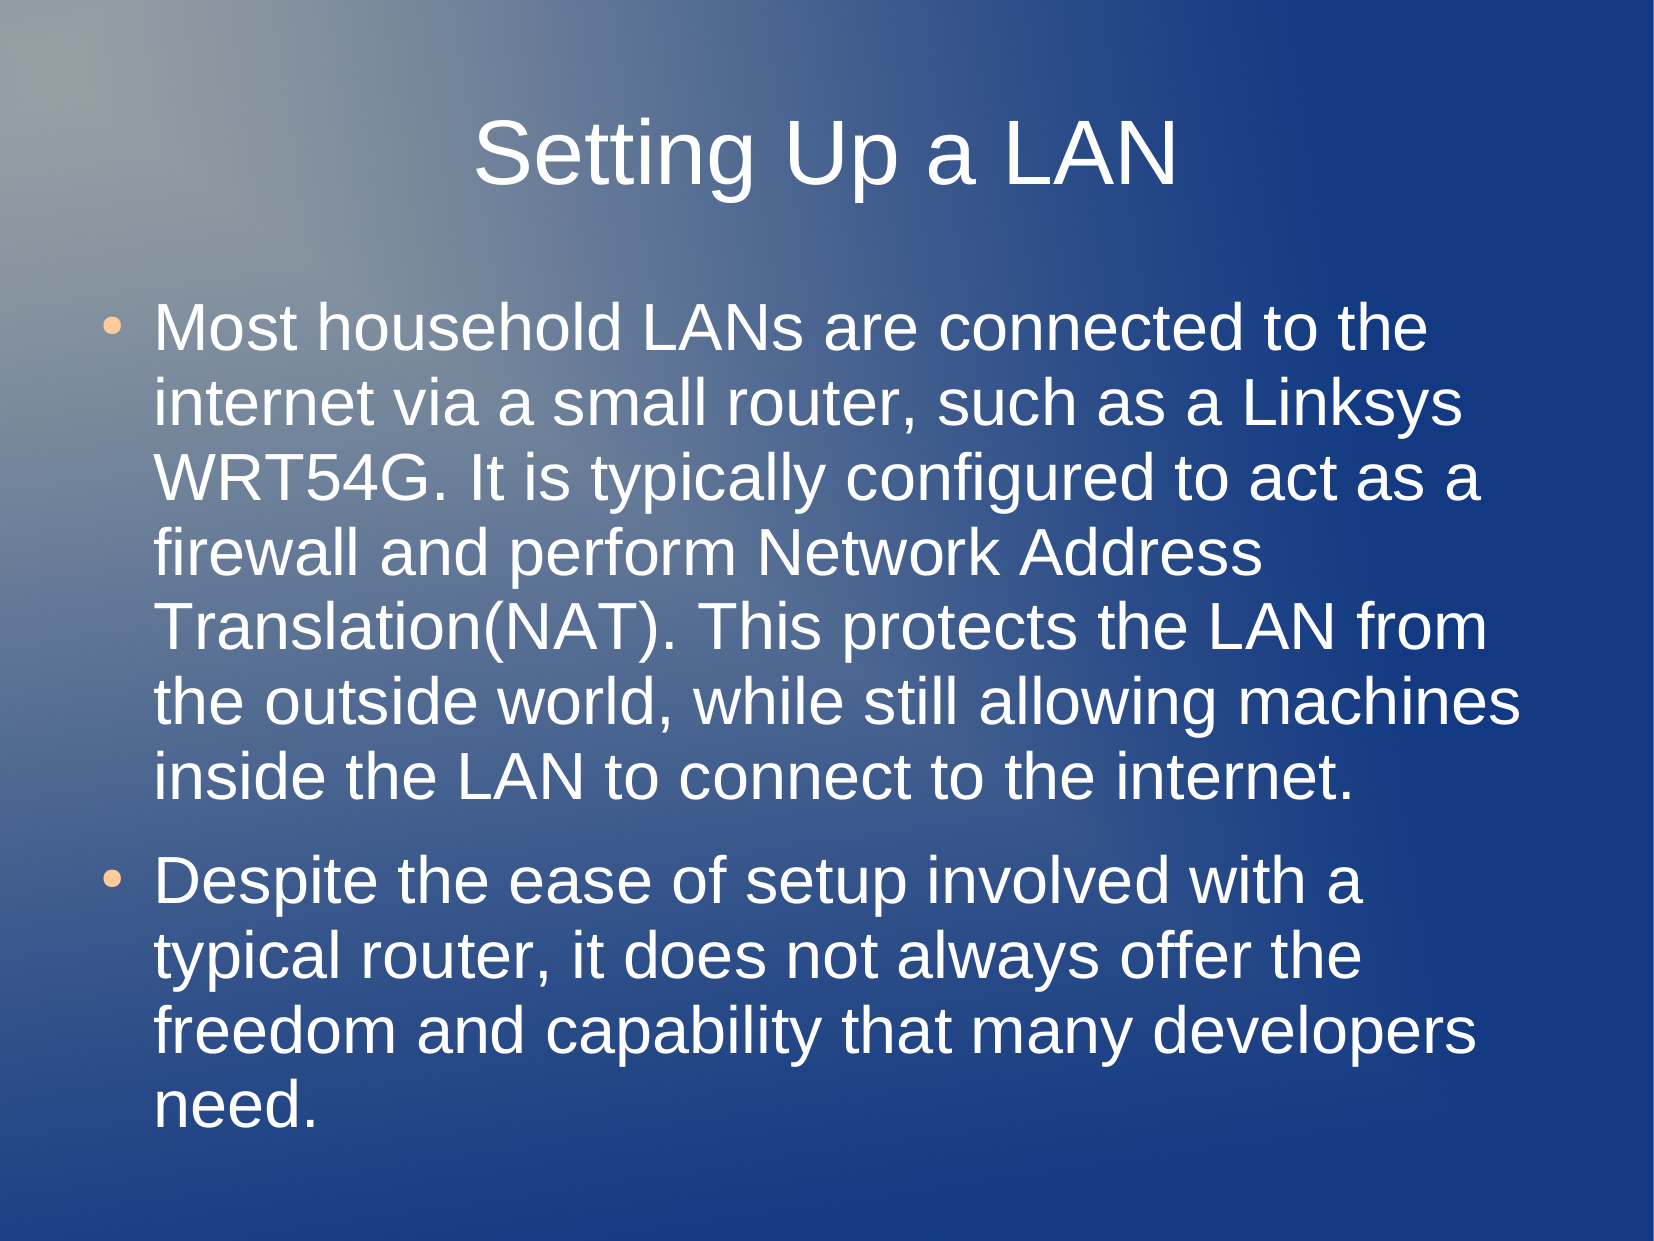

# Setting Up a LAN
Most household LANs are connected to the internet via a small router, such as a Linksys WRT54G. It is typically configured to act as a firewall and perform Network Address Translation(NAT). This protects the LAN from the outside world, while still allowing machines inside the LAN to connect to the internet.
Despite the ease of setup involved with a typical router, it does not always offer the freedom and capability that many developers need.